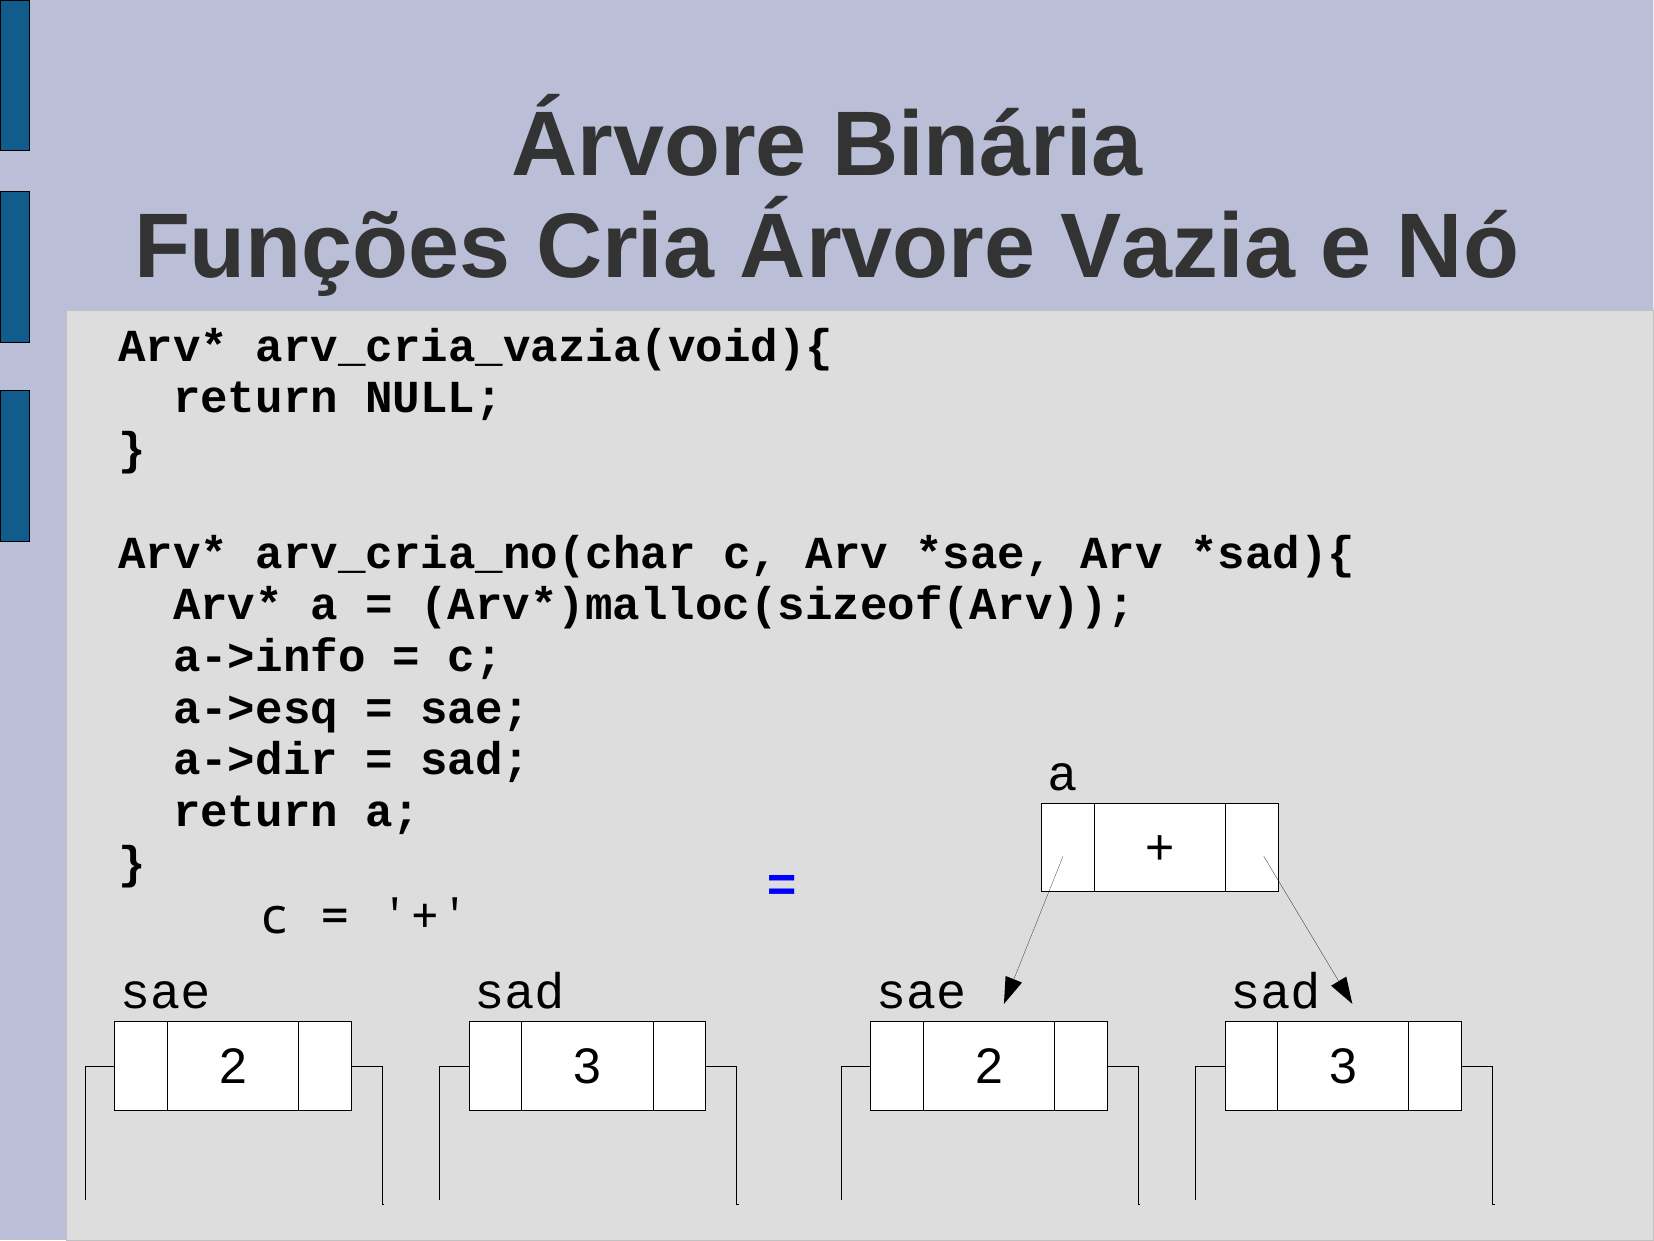

# Árvore Binária Funções Cria Árvore Vazia e Nó
Arv* arv_cria_vazia(void){
 return NULL;
}
Arv* arv_cria_no(char c, Arv *sae, Arv *sad){
 Arv* a = (Arv*)malloc(sizeof(Arv));
 a->info = c;
 a->esq = sae;
 a->dir = sad;
 return a;
}
a
+
=
sae
2
sad
3
c = '+'
sae
2
sad
3